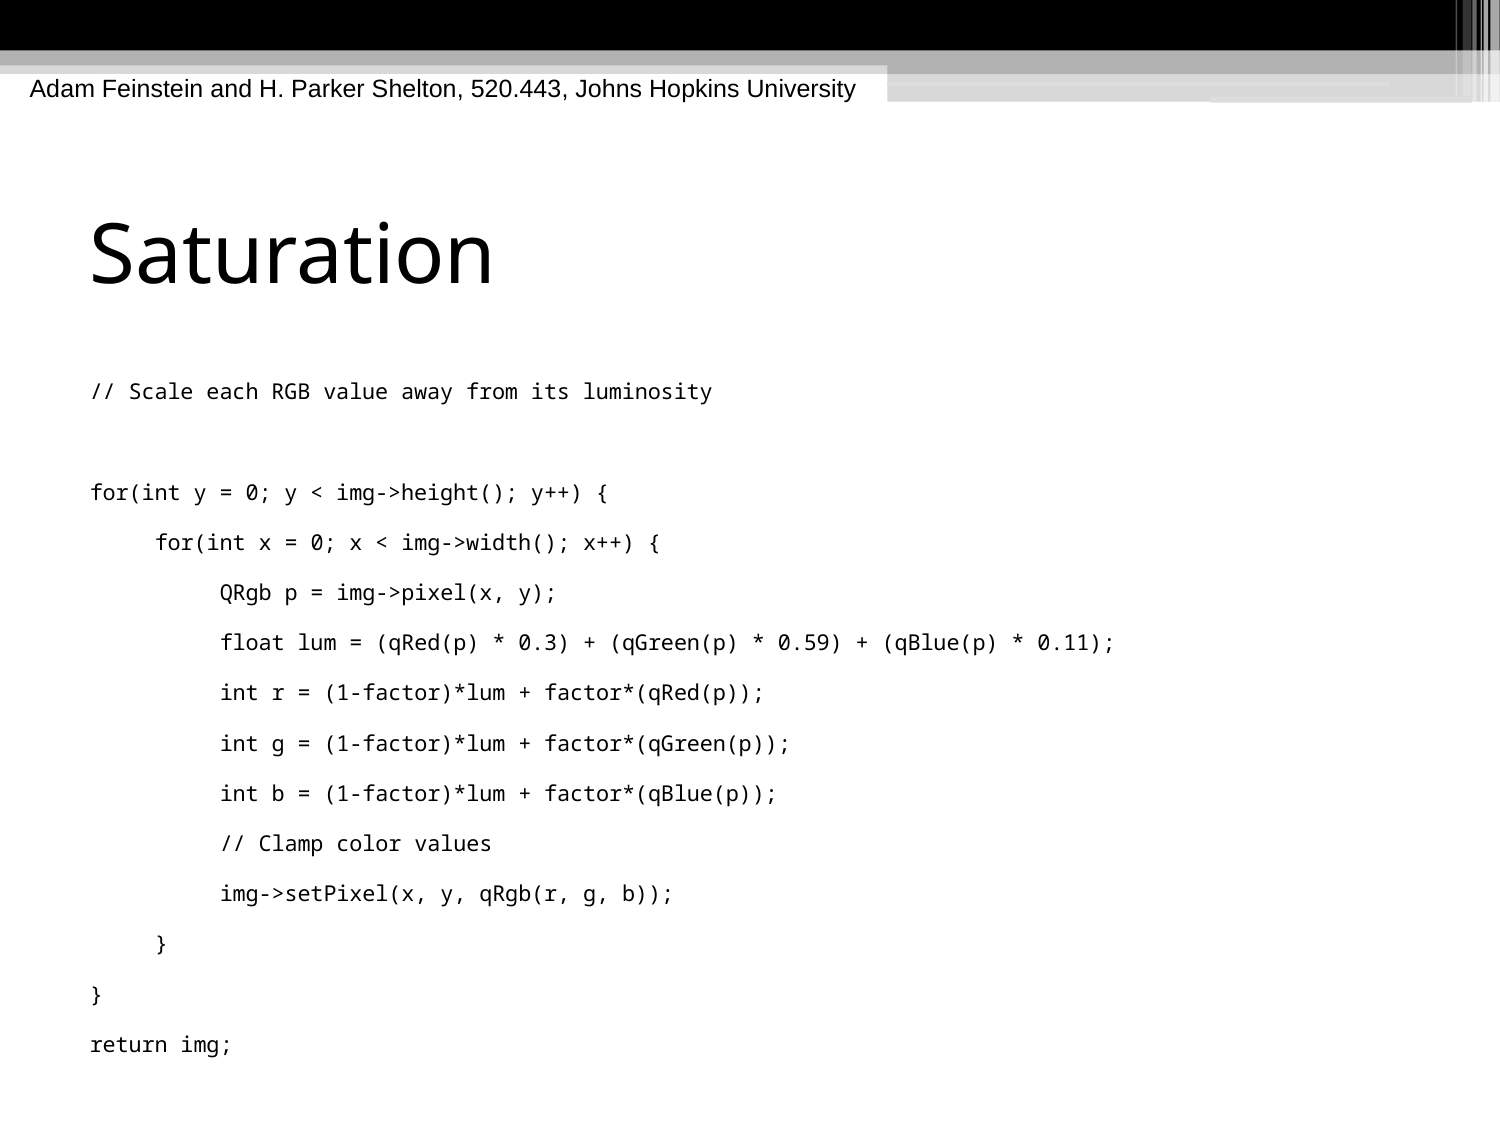

Adam Feinstein and H. Parker Shelton, 520.443, Johns Hopkins University
# Saturation
// Scale each RGB value away from its luminosity
for(int y = 0; y < img->height(); y++) {
 for(int x = 0; x < img->width(); x++) {
 QRgb p = img->pixel(x, y);
 float lum = (qRed(p) * 0.3) + (qGreen(p) * 0.59) + (qBlue(p) * 0.11);
 int r = (1-factor)*lum + factor*(qRed(p));
 int g = (1-factor)*lum + factor*(qGreen(p));
 int b = (1-factor)*lum + factor*(qBlue(p));
 // Clamp color values
 img->setPixel(x, y, qRgb(r, g, b));
 }
}
return img;